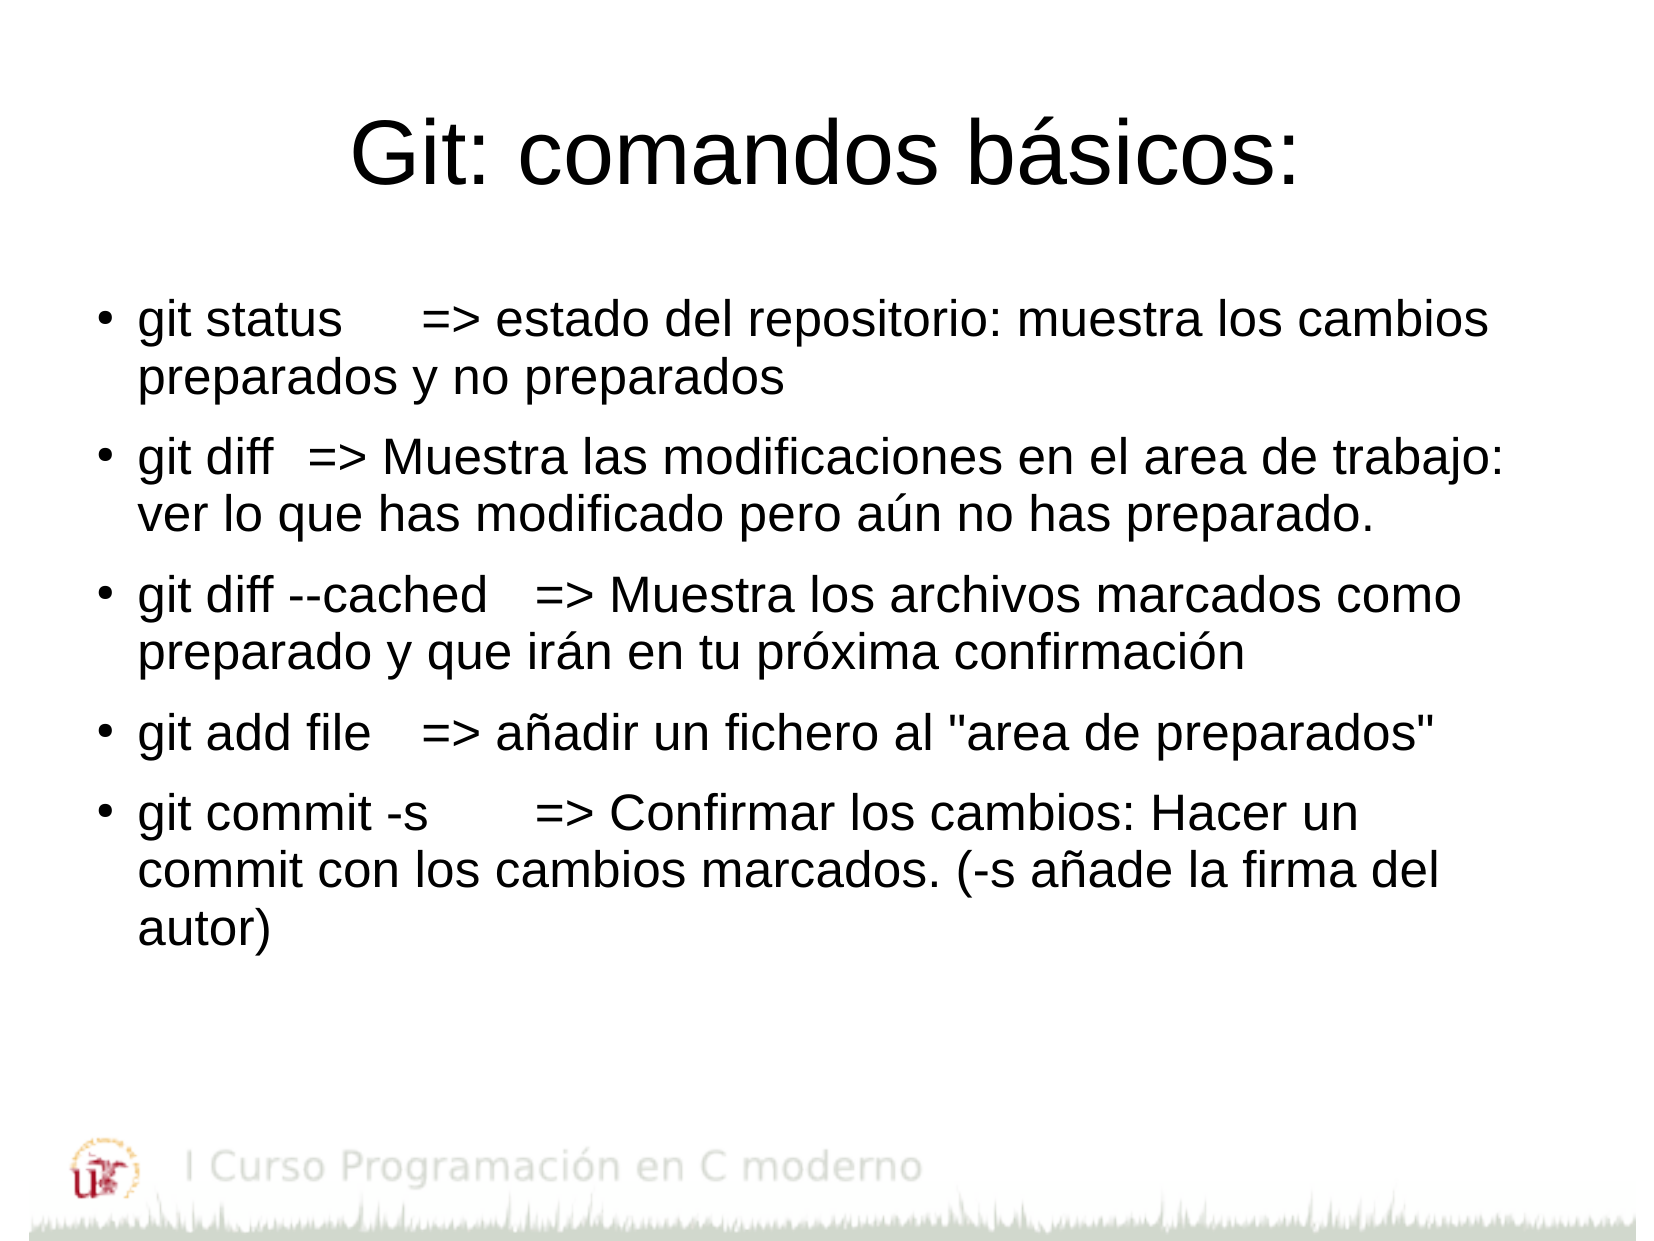

# Git: comandos básicos:
git status		=> estado del repositorio: muestra los cambios preparados y no preparados
git diff		=> Muestra las modificaciones en el area de trabajo: ver lo que has modificado pero aún no has preparado.
git diff --cached	=> Muestra los archivos marcados como preparado y que irán en tu próxima confirmación
git add file			=> añadir un fichero al "area de preparados"
git commit -s		=> Confirmar los cambios: Hacer un commit con los cambios marcados. (-s añade la firma del autor)